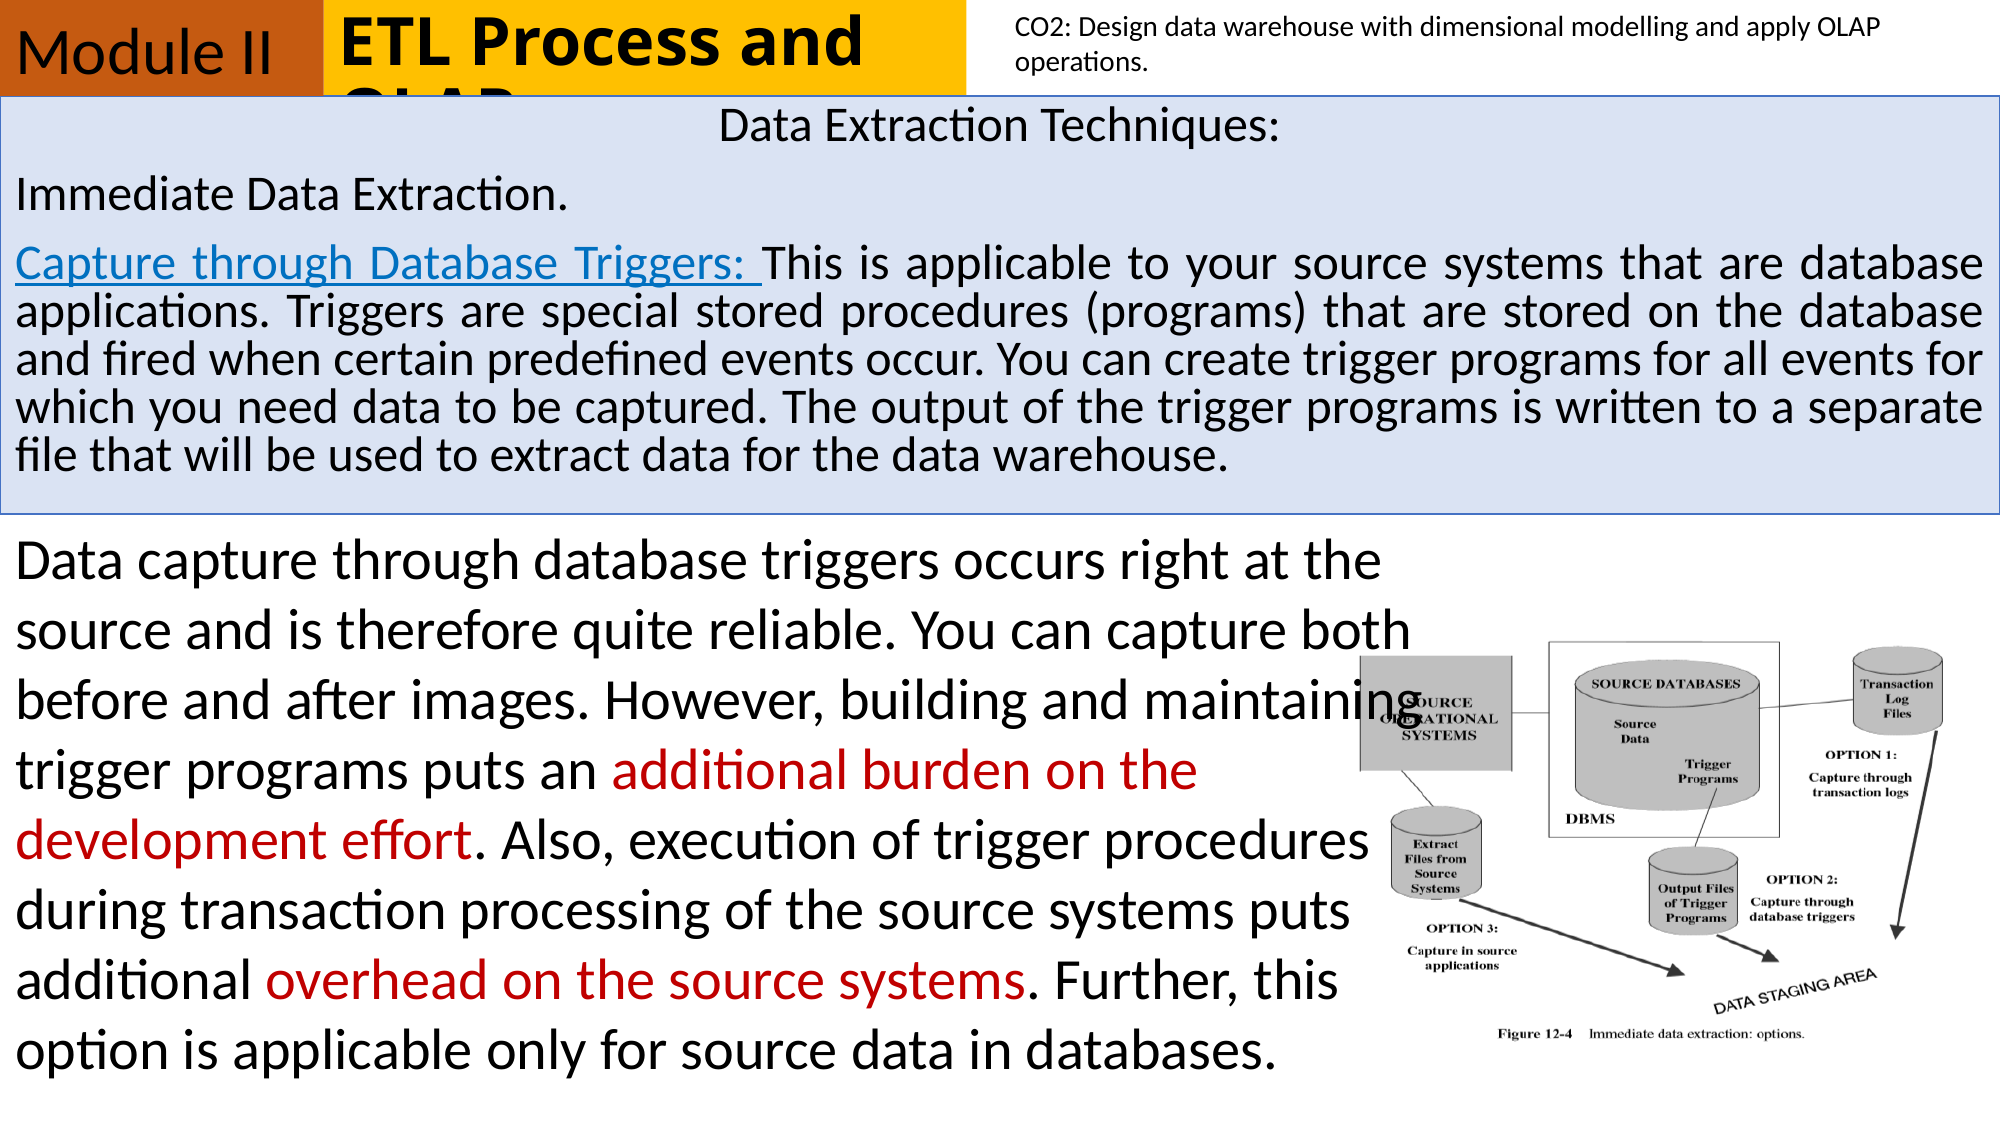

Module II
# ETL Process and OLAP:
CO2: Design data warehouse with dimensional modelling and apply OLAP operations.
Data Extraction Techniques:
Immediate Data Extraction.
Capture through Database Triggers: This is applicable to your source systems that are database applications. Triggers are special stored procedures (programs) that are stored on the database and fired when certain predefined events occur. You can create trigger programs for all events for which you need data to be captured. The output of the trigger programs is written to a separate file that will be used to extract data for the data warehouse.
Data capture through database triggers occurs right at the source and is therefore quite reliable. You can capture both before and after images. However, building and maintaining trigger programs puts an additional burden on the development effort. Also, execution of trigger procedures during transaction processing of the source systems puts additional overhead on the source systems. Further, this option is applicable only for source data in databases.